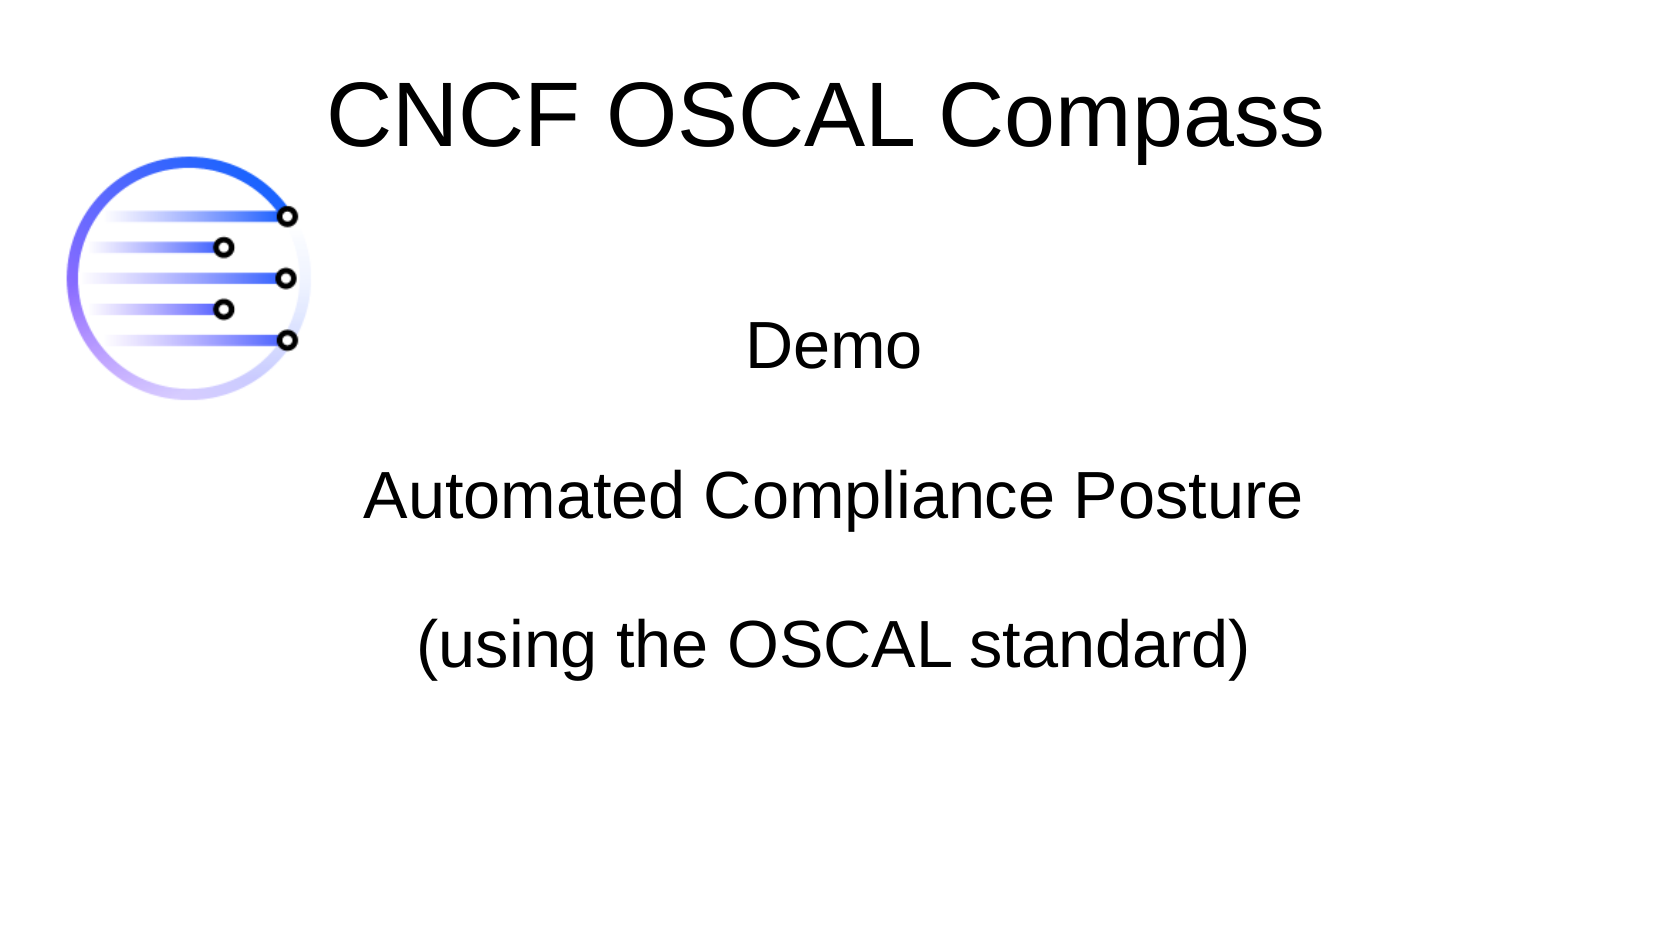

CNCF OSCAL Compass
# Demo
 Automated Compliance Posture
(using the OSCAL standard)